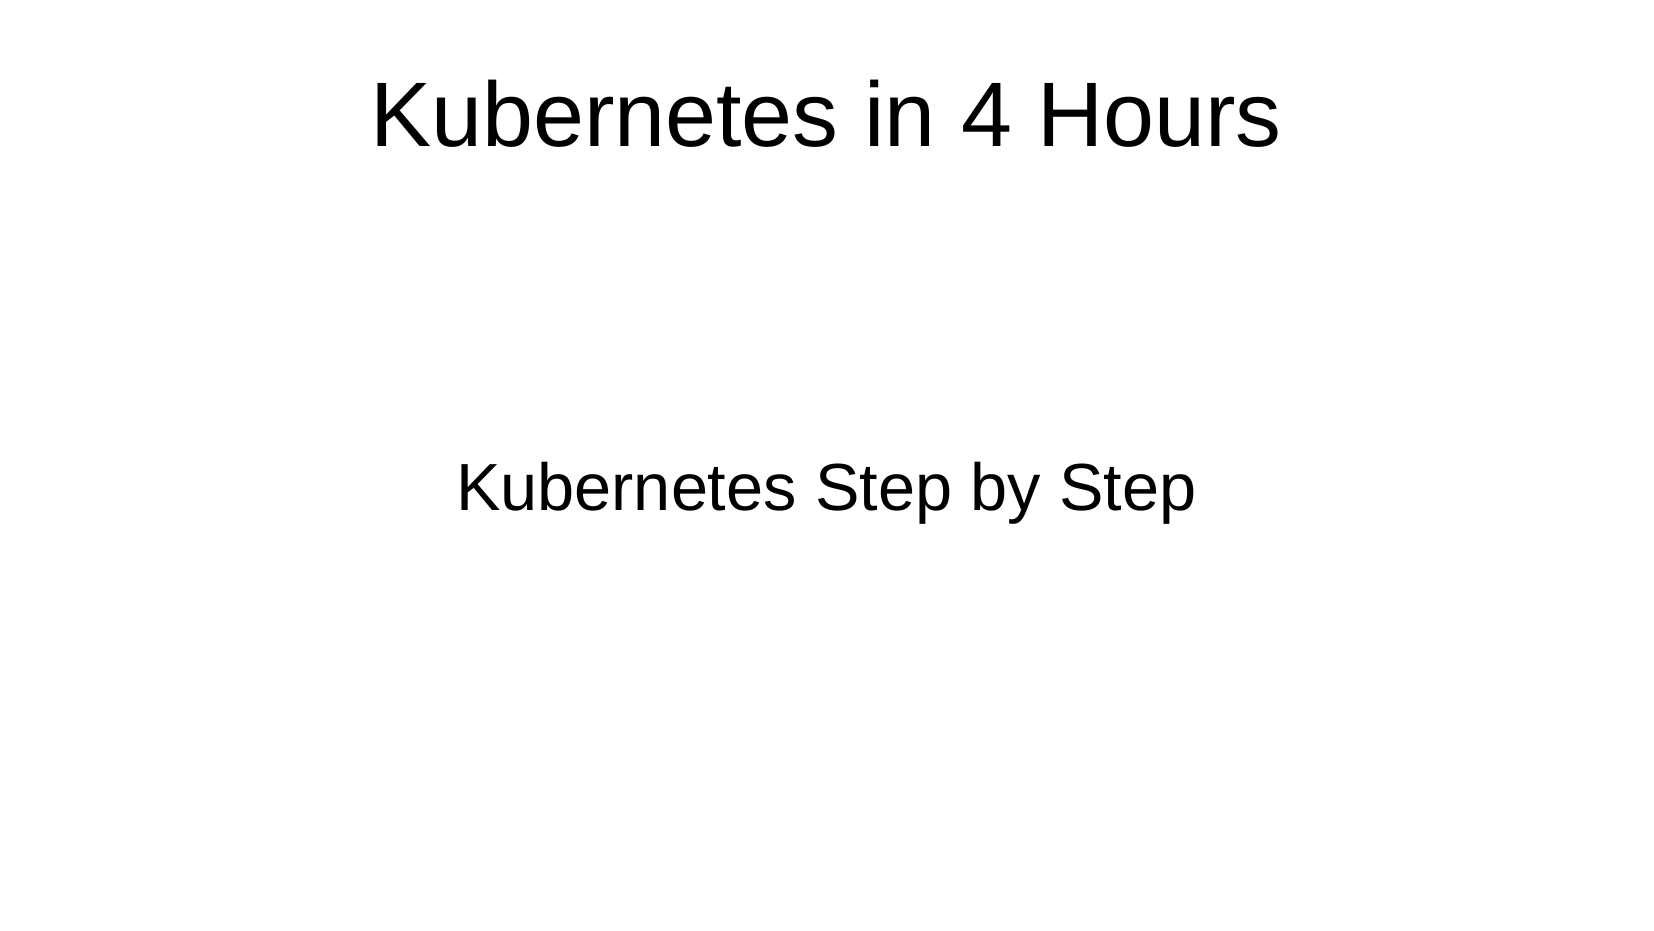

# Kubernetes in 4 Hours
Kubernetes Step by Step